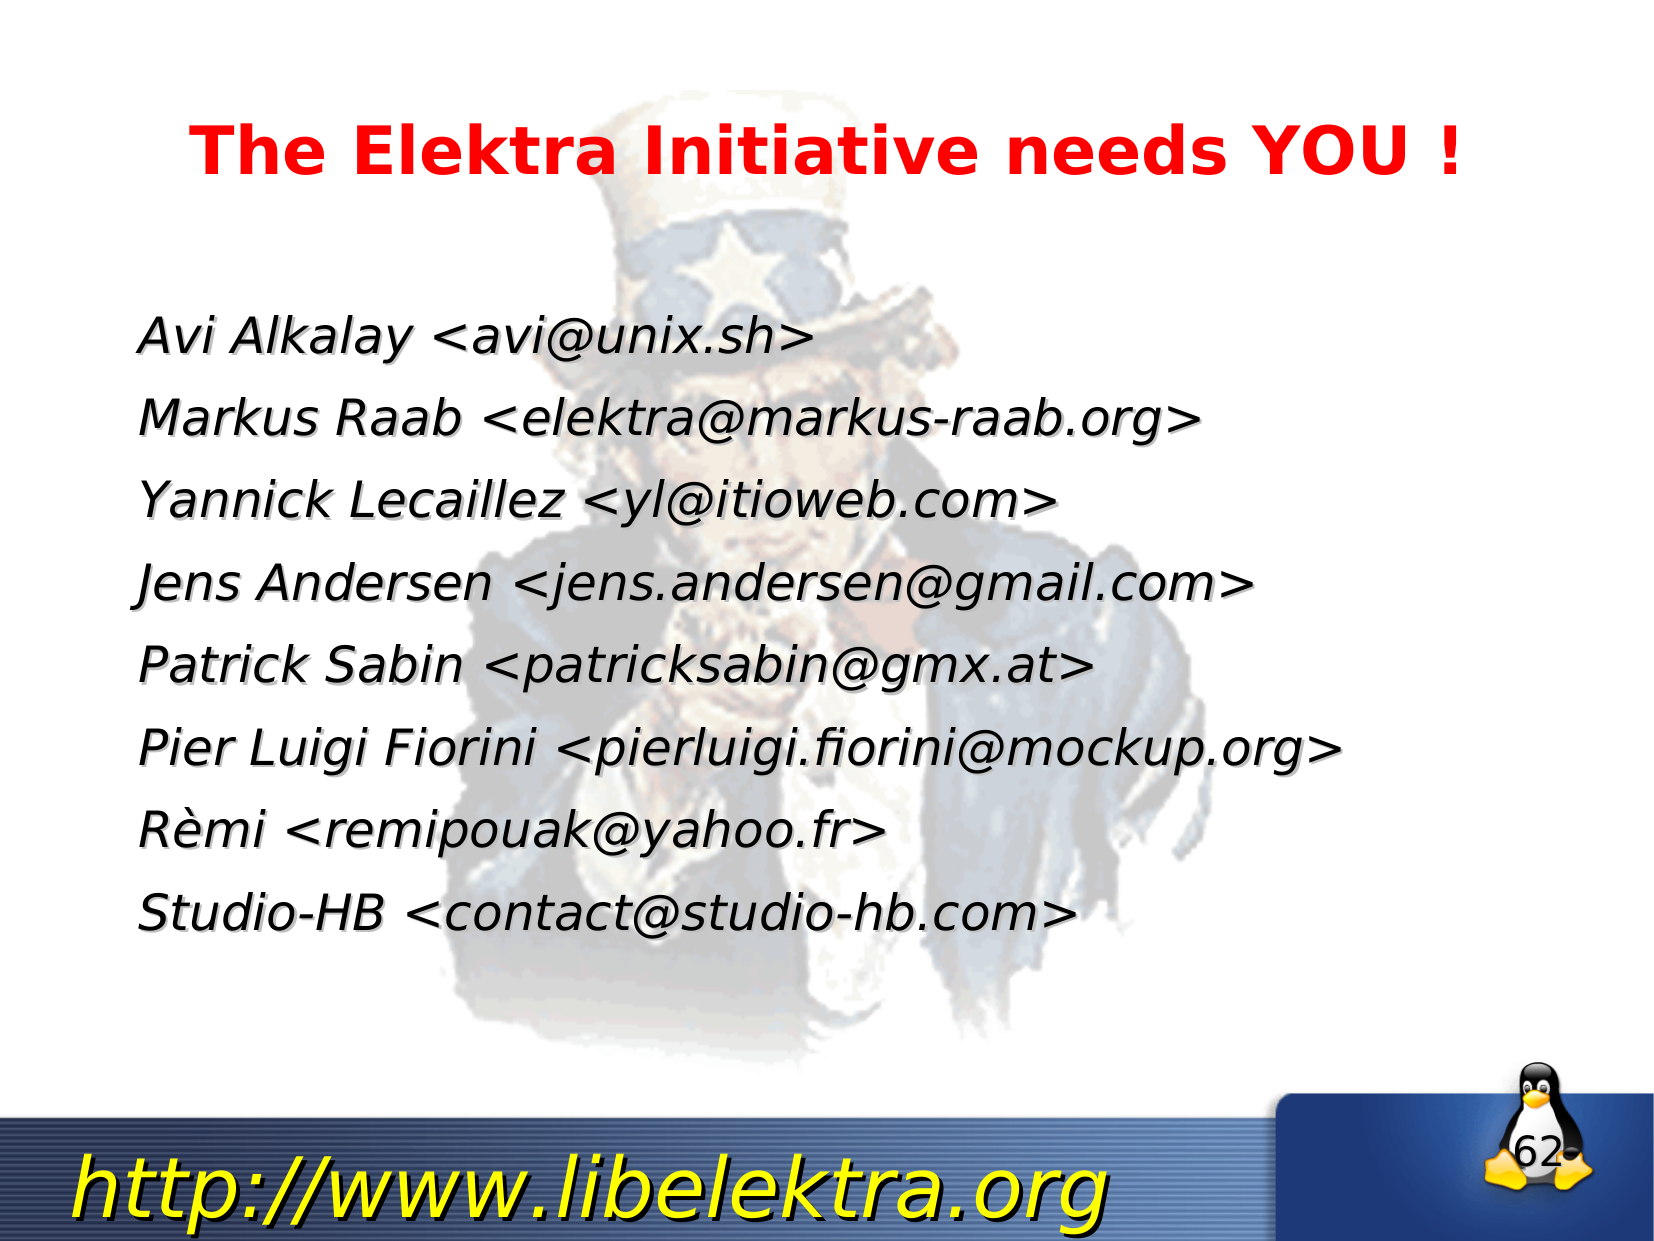

The Elektra Initiative needs YOU !
# Avi Alkalay <avi@unix.sh>
Markus Raab <elektra@markus-raab.org>
Yannick Lecaillez <yl@itioweb.com>
Jens Andersen <jens.andersen@gmail.com>
Patrick Sabin <patricksabin@gmx.at>
Pier Luigi Fiorini <pierluigi.fiorini@mockup.org>
Rèmi <remipouak@yahoo.fr>
Studio-HB <contact@studio-hb.com>